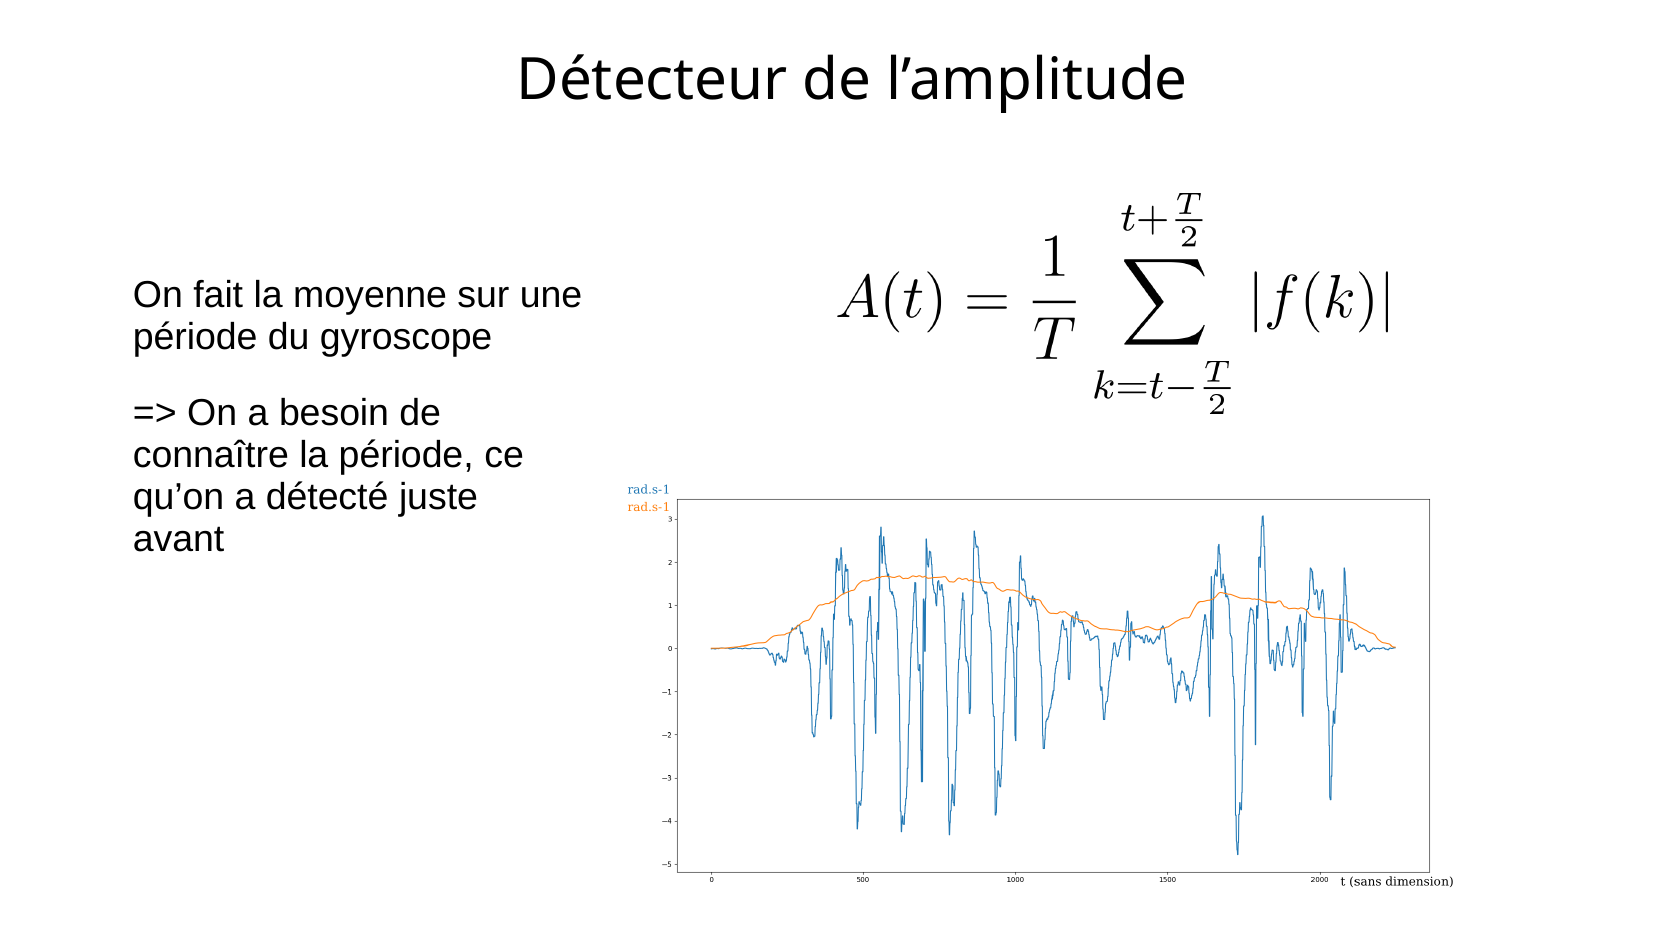

Détecteur de l’amplitude
On fait la moyenne sur une période du gyroscope
=> On a besoin de connaître la période, ce qu’on a détecté juste avant